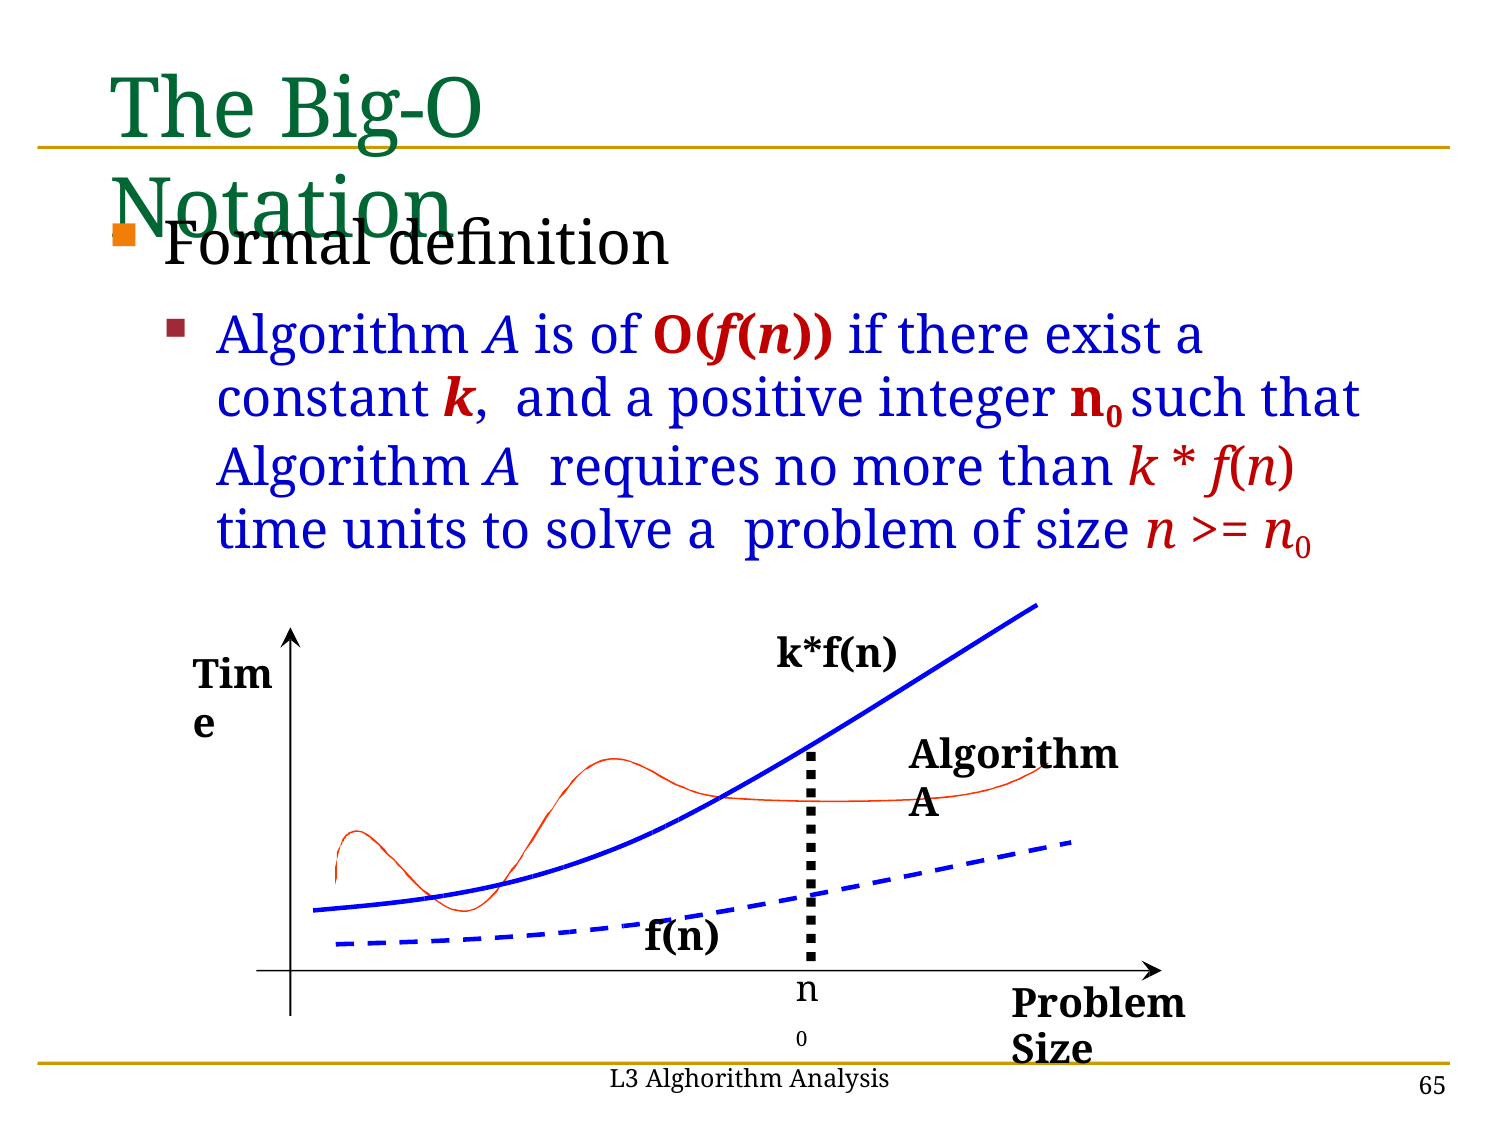

# The Big-O Notation
Formal definition
Algorithm A is of O(f(n)) if there exist a constant k, and a positive integer n0 such that Algorithm A requires no more than k * f(n) time units to solve a problem of size n >= n0
k*f(n)
Time
Algorithm A
f(n)
n0
Problem Size
L3 Alghorithm Analysis